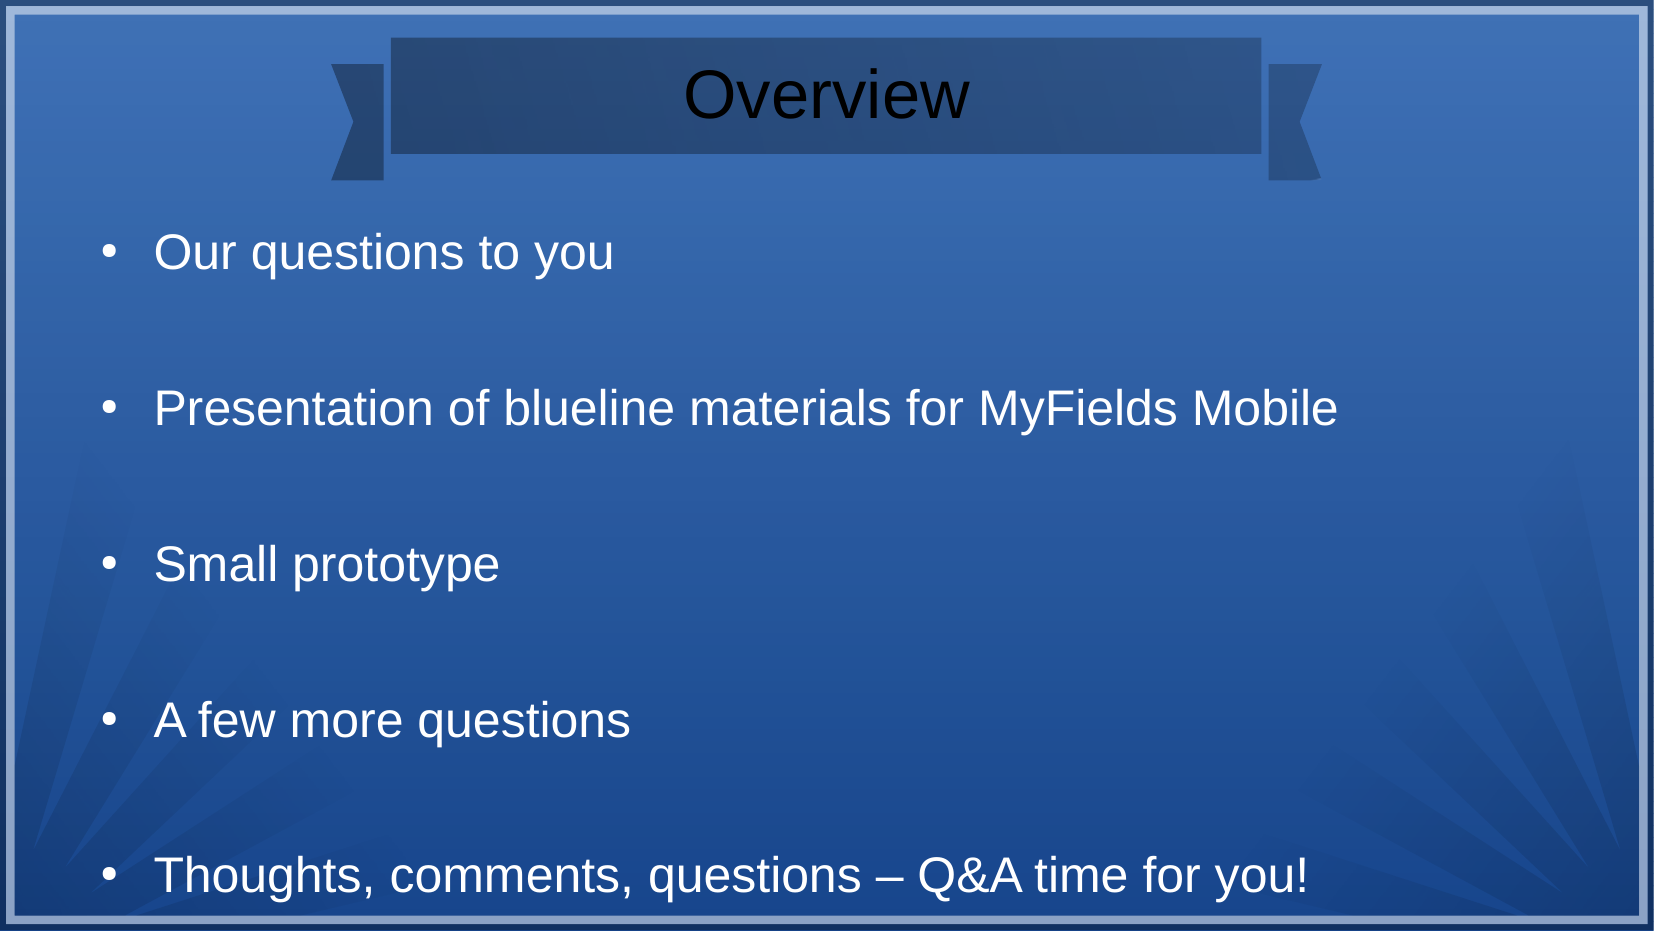

# Overview
Our questions to you
Presentation of blueline materials for MyFields Mobile
Small prototype
A few more questions
Thoughts, comments, questions – Q&A time for you!